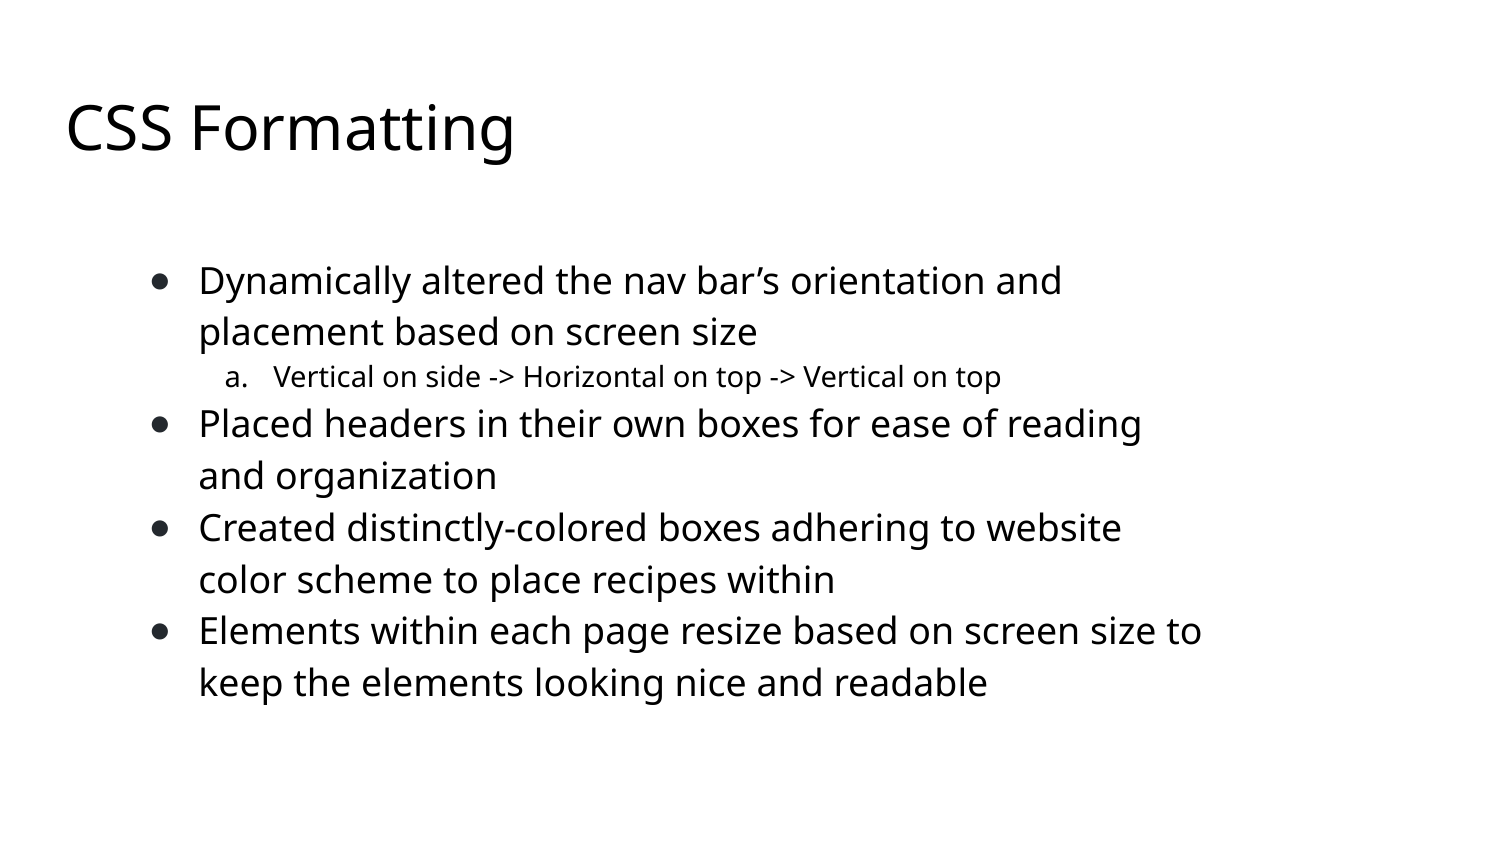

CSS Formatting
Dynamically altered the nav bar’s orientation and placement based on screen size
Vertical on side -> Horizontal on top -> Vertical on top
Placed headers in their own boxes for ease of reading and organization
Created distinctly-colored boxes adhering to website color scheme to place recipes within
Elements within each page resize based on screen size to keep the elements looking nice and readable